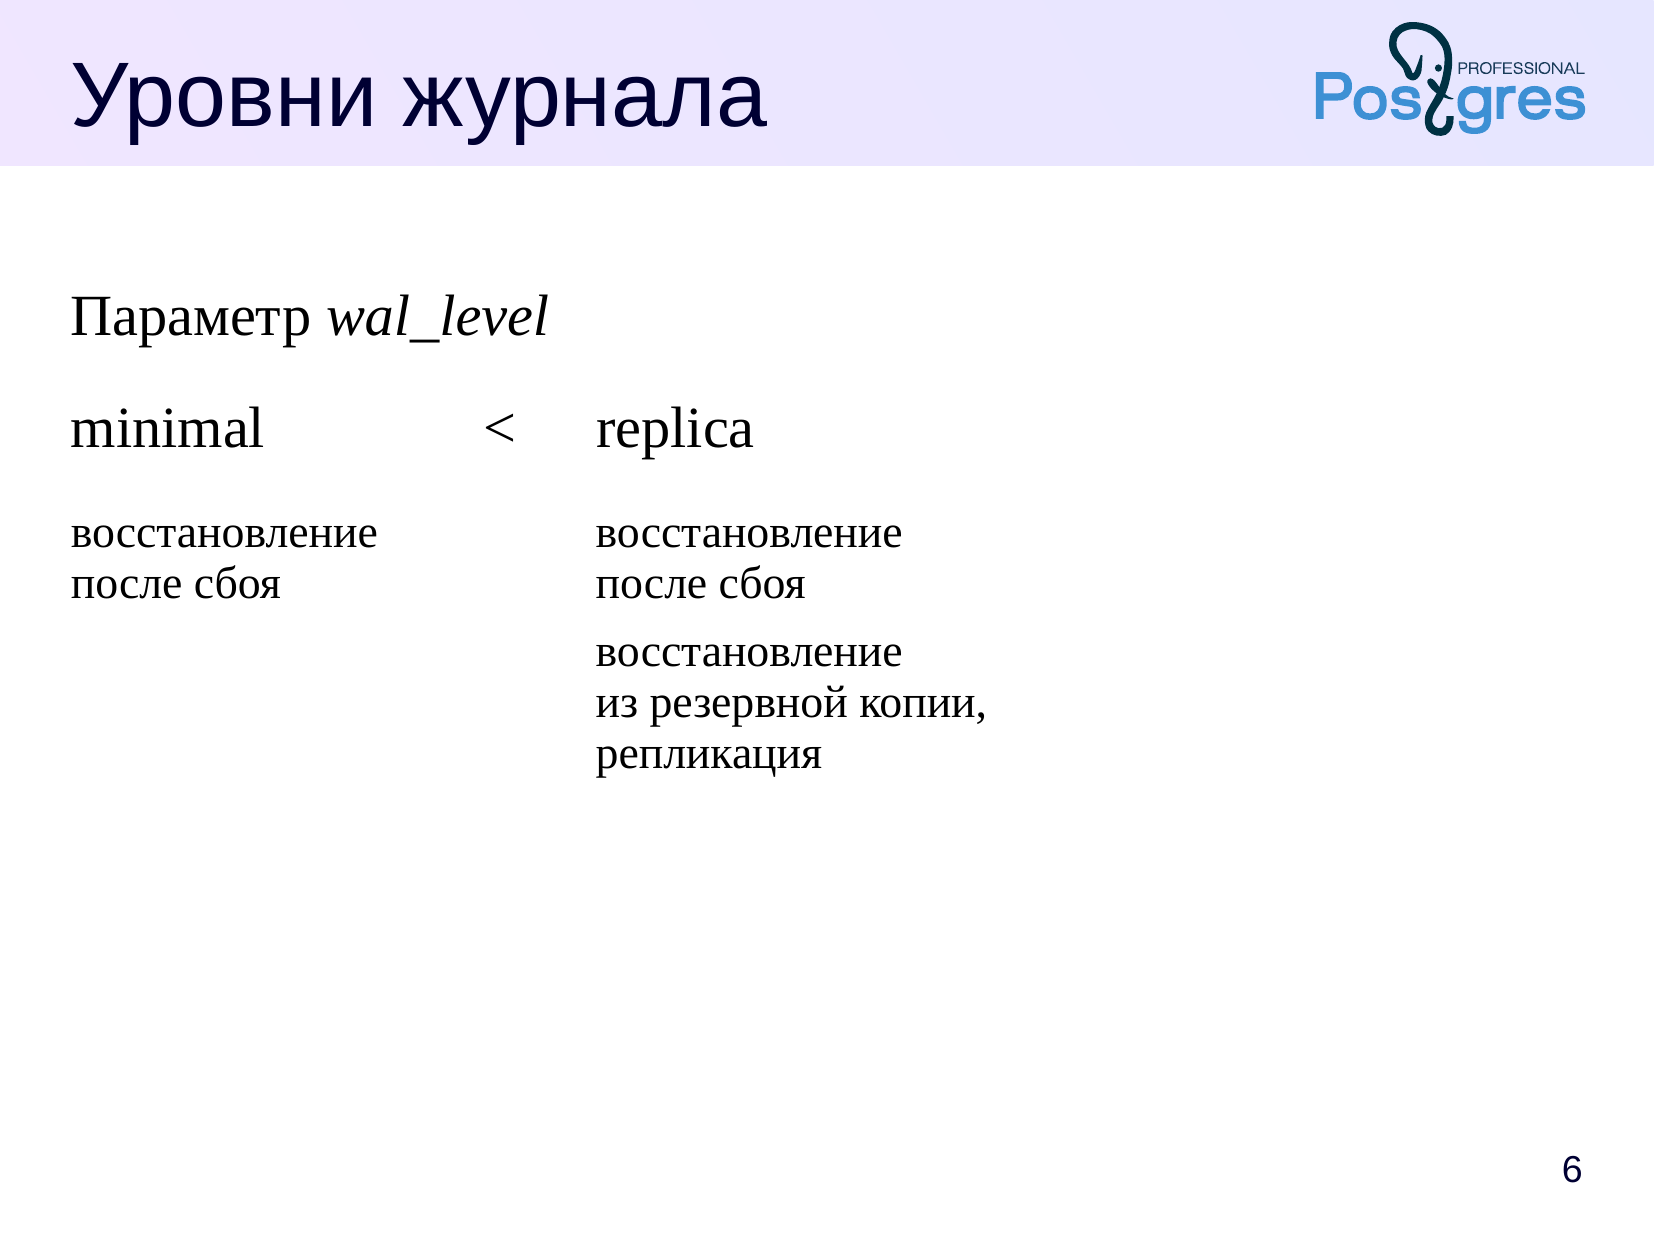

# Уровни журнала
Параметр wal_level
minimal	<	replica
восстановление	восстановление
после сбоя	после сбоя
	восстановление
	из резервной копии,
	репликация